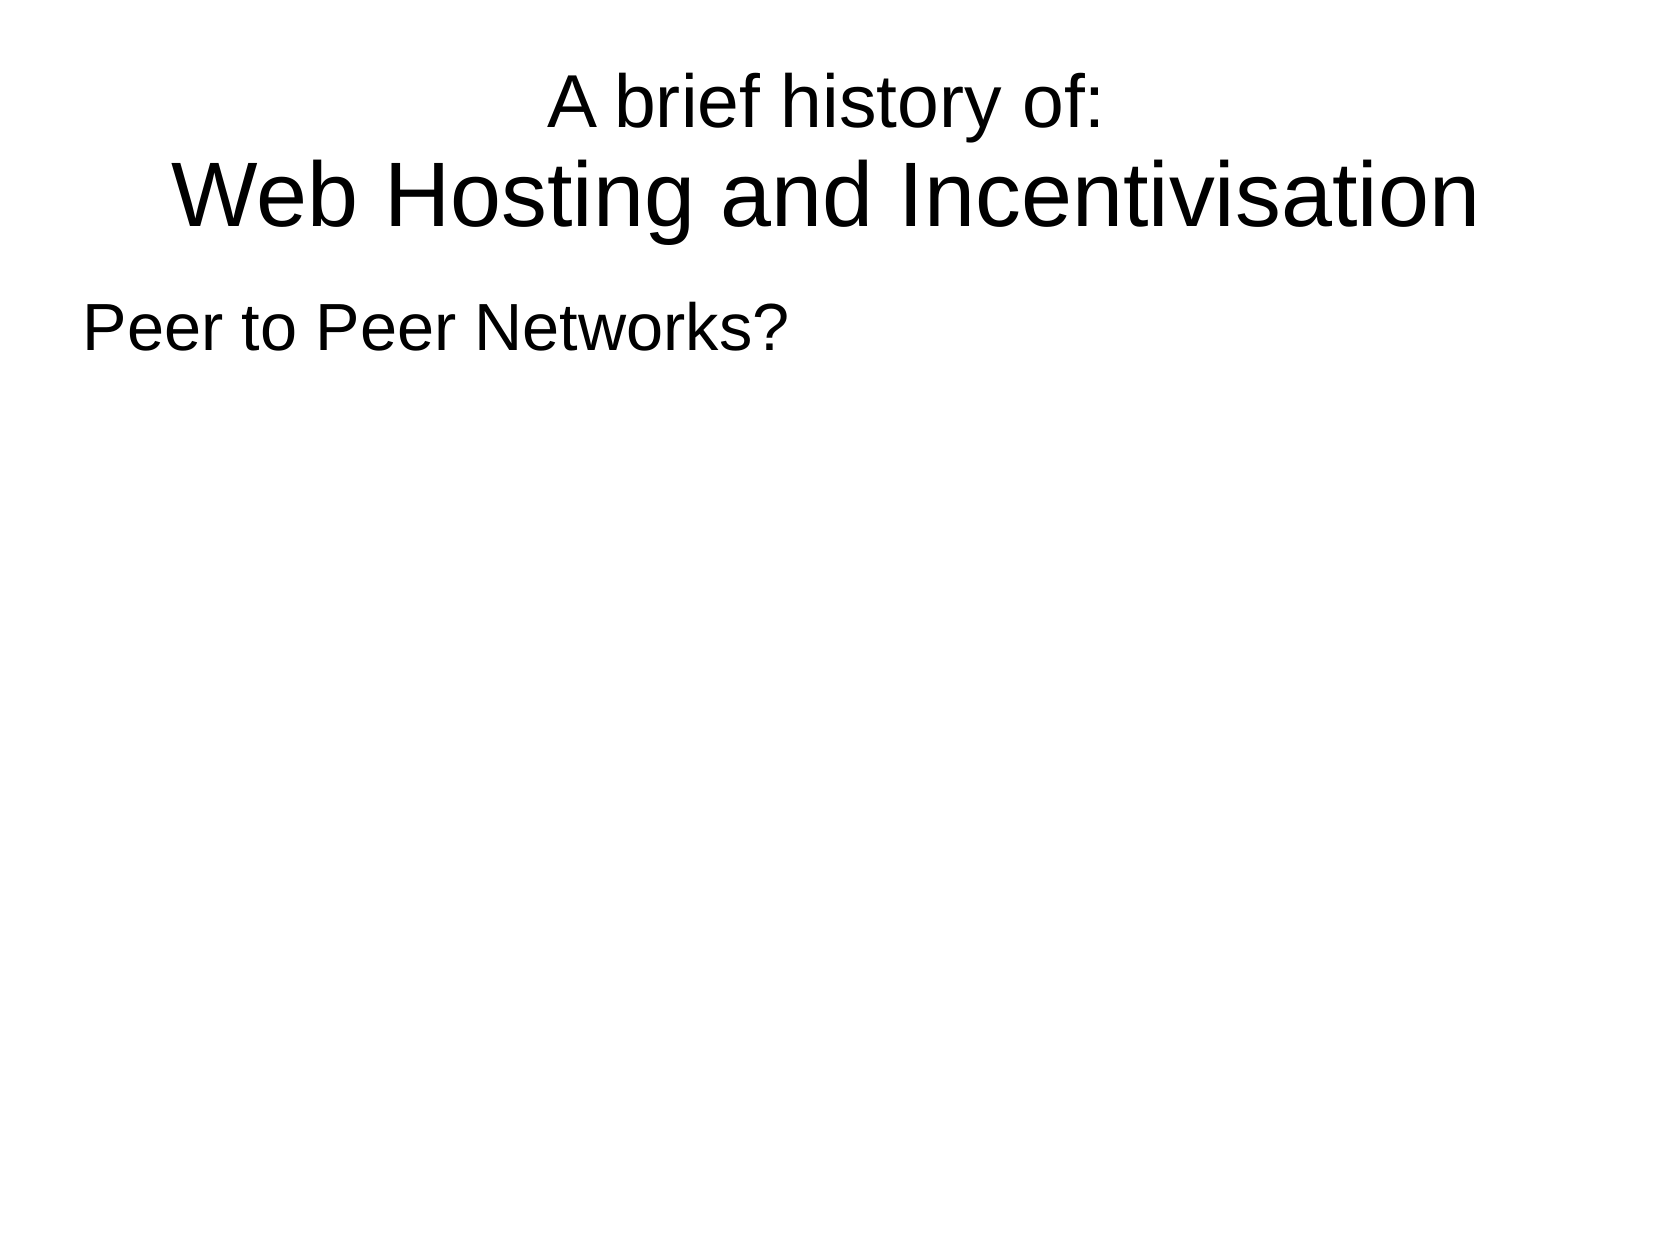

# A brief history of: Web Hosting and Incentivisation
Peer to Peer Networks?